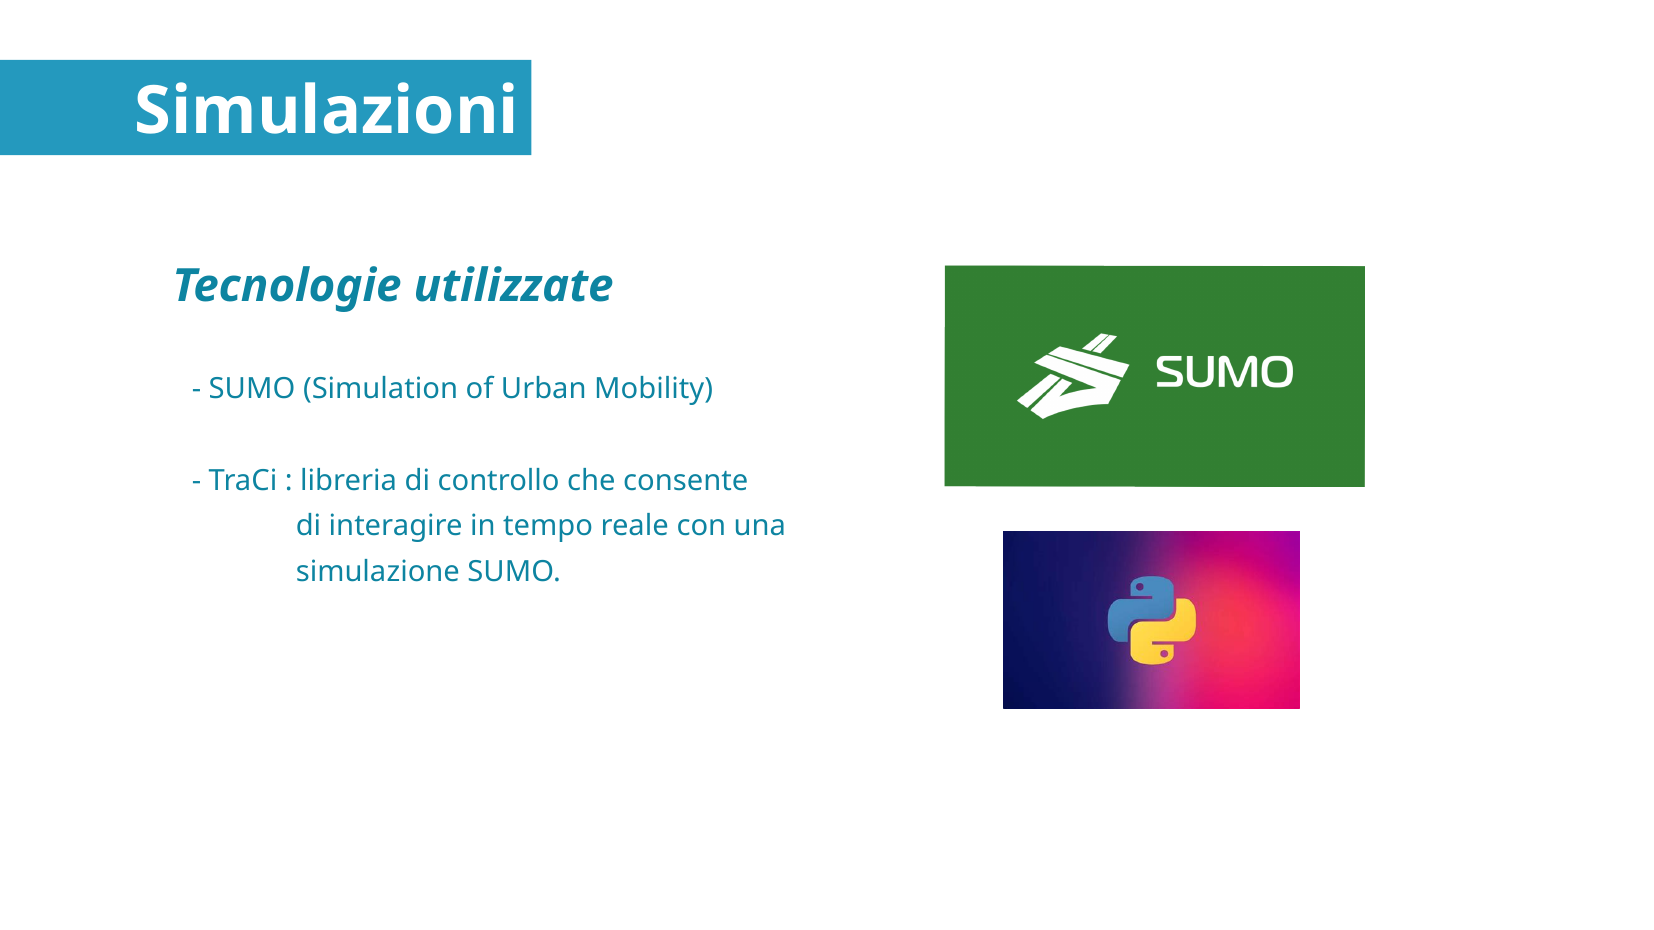

# Simulazioni
Tecnologie utilizzate
- SUMO (Simulation of Urban Mobility)
- TraCi : libreria di controllo che consente
 	 di interagire in tempo reale con una
 	 simulazione SUMO.